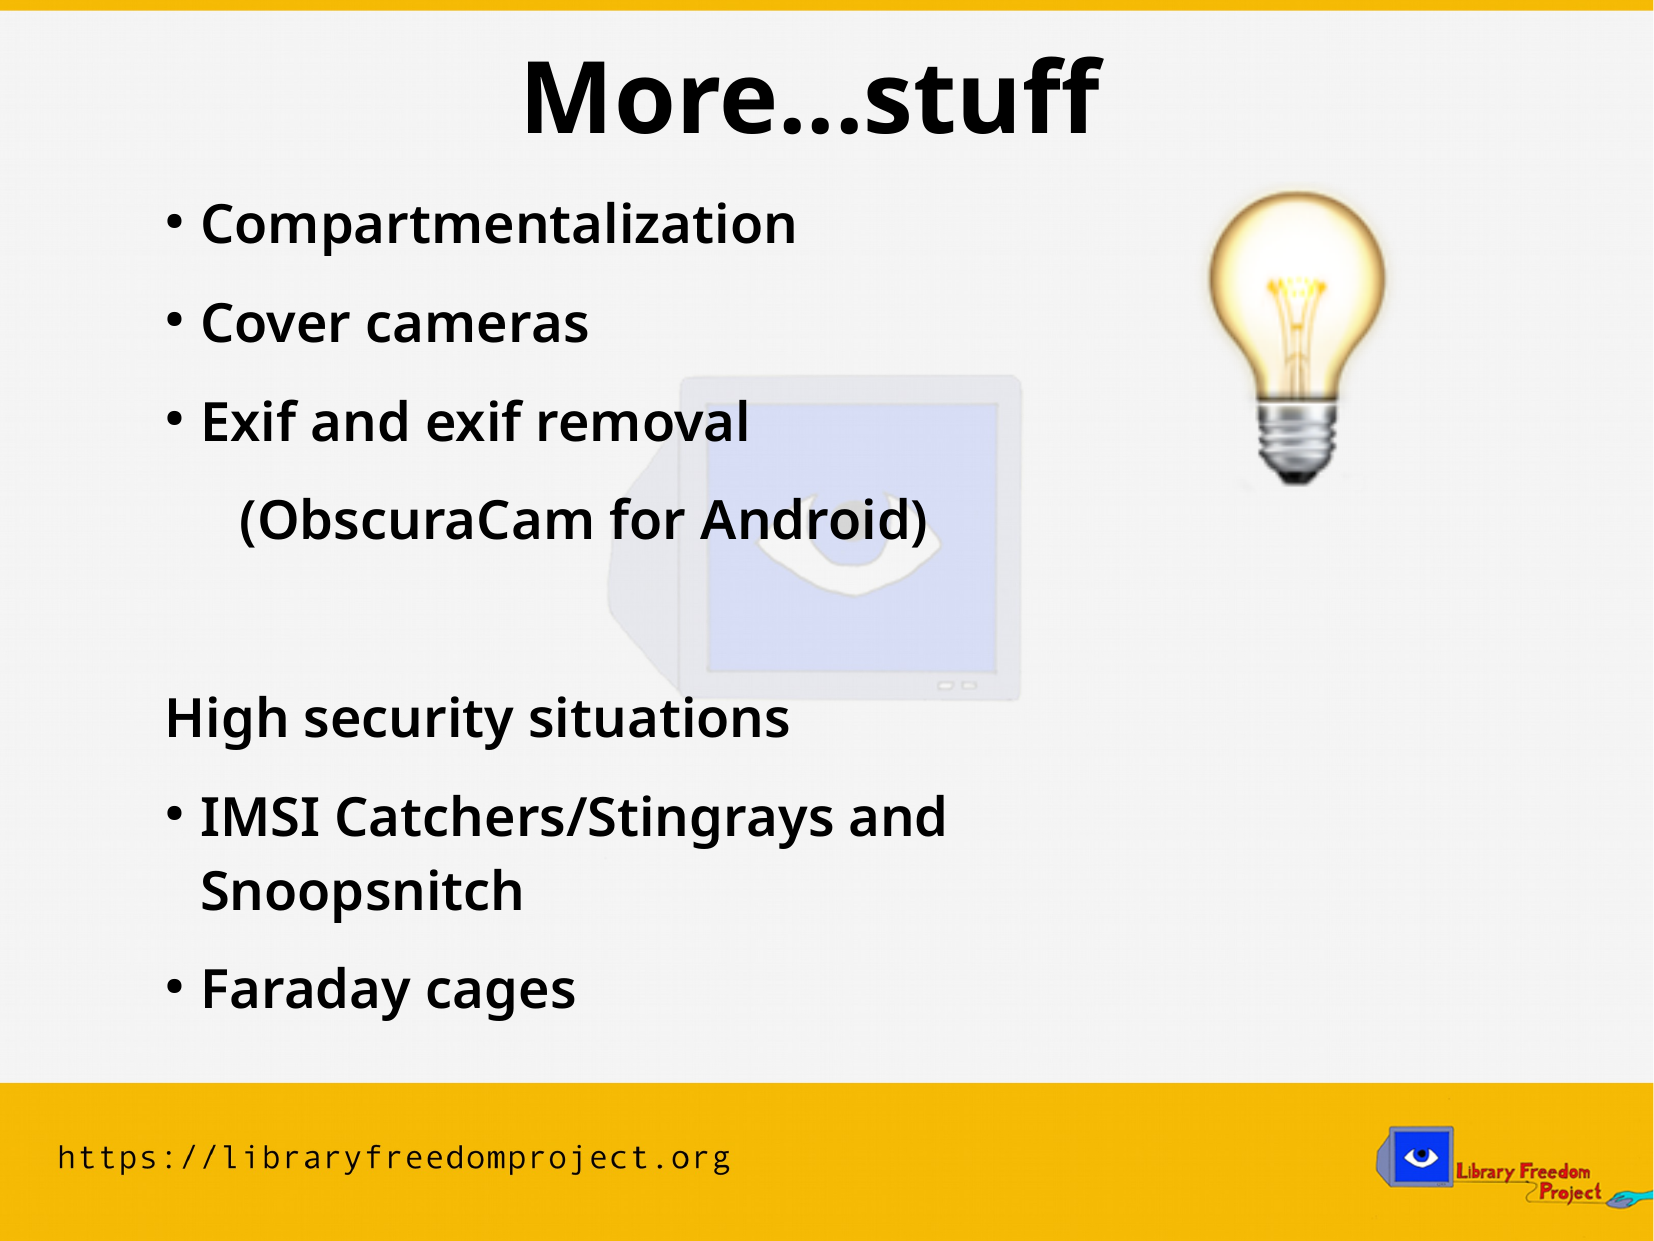

More...stuff
#
Compartmentalization
Cover cameras
Exif and exif removal
	(ObscuraCam for Android)
High security situations
IMSI Catchers/Stingrays and Snoopsnitch
Faraday cages